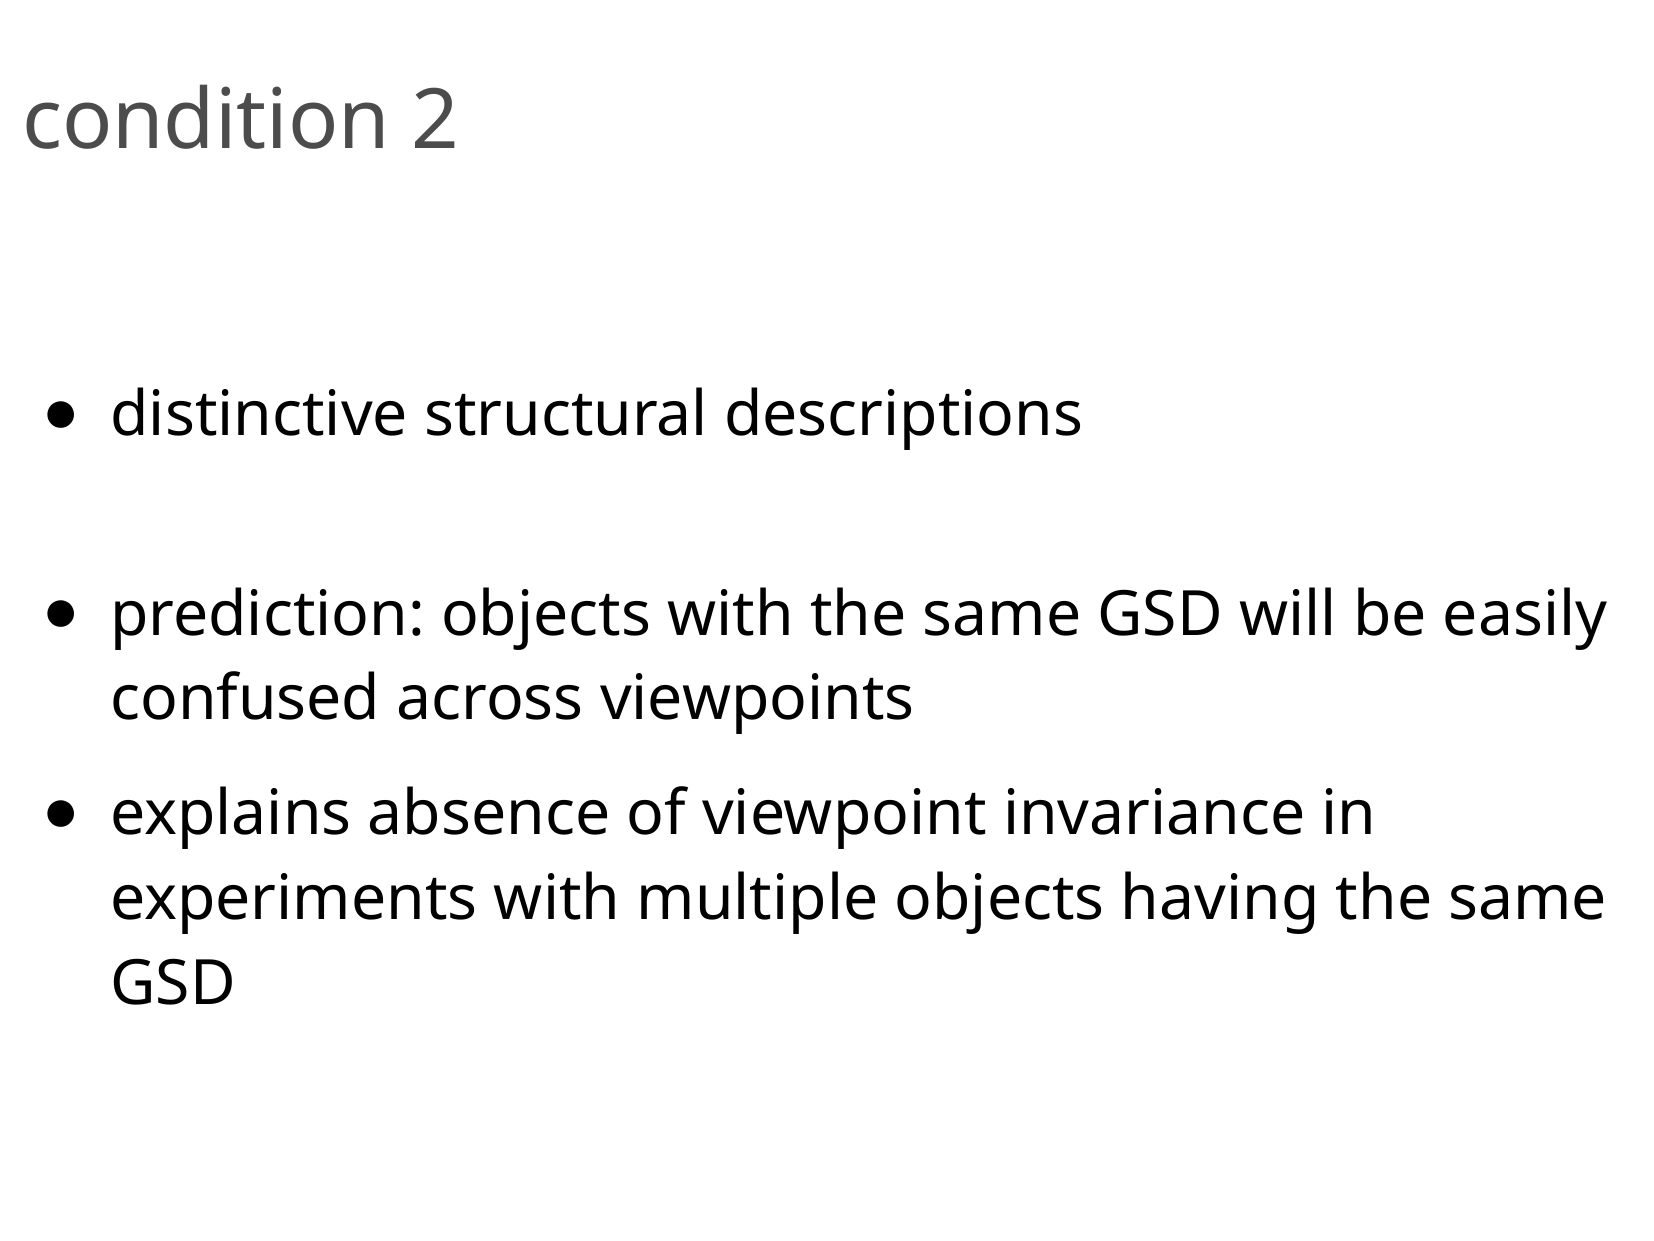

# condition 2
distinctive structural descriptions
prediction: objects with the same GSD will be easily confused across viewpoints
explains absence of viewpoint invariance in experiments with multiple objects having the same GSD